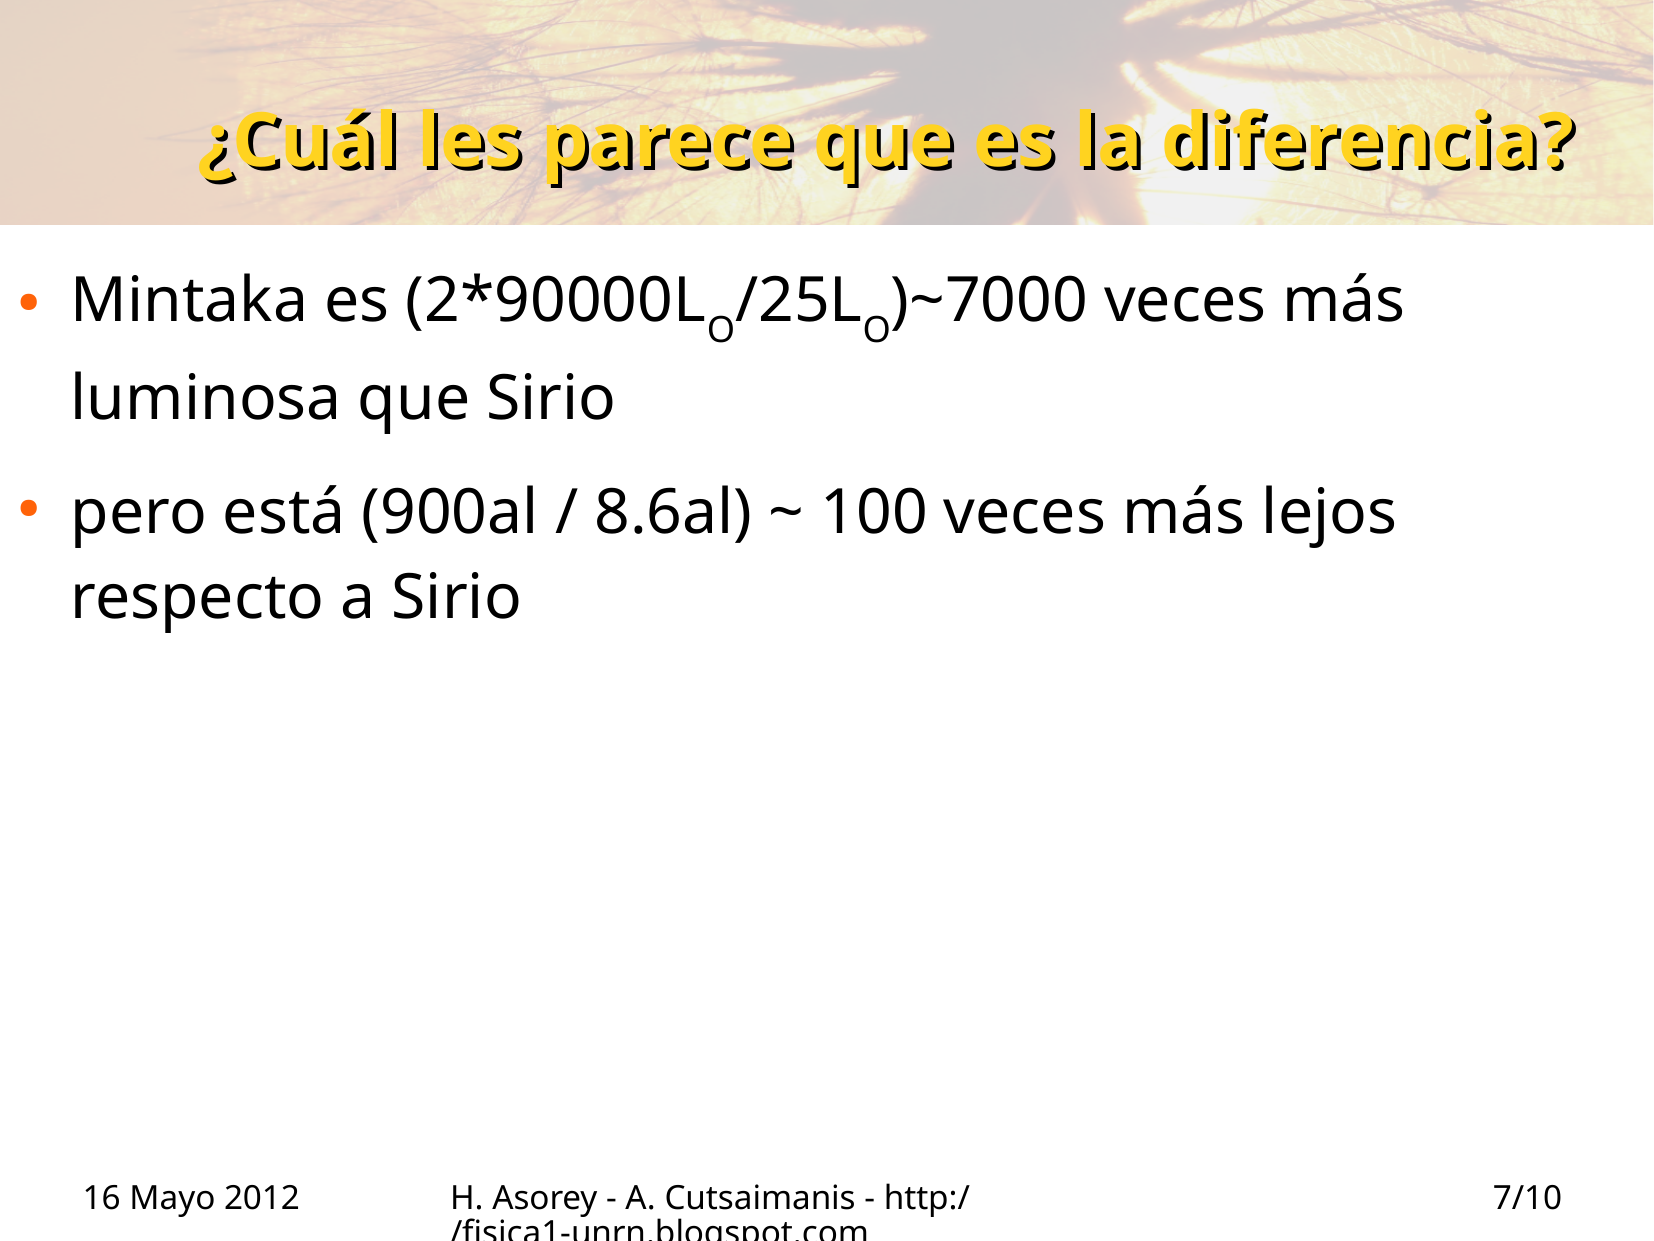

# ¿Cuál les parece que es la diferencia?
Mintaka es (2*90000LO/25LO)~7000 veces más luminosa que Sirio
pero está (900al / 8.6al) ~ 100 veces más lejos respecto a Sirio
16 Mayo 2012
H. Asorey - A. Cutsaimanis - http://fisica1-unrn.blogspot.com
7